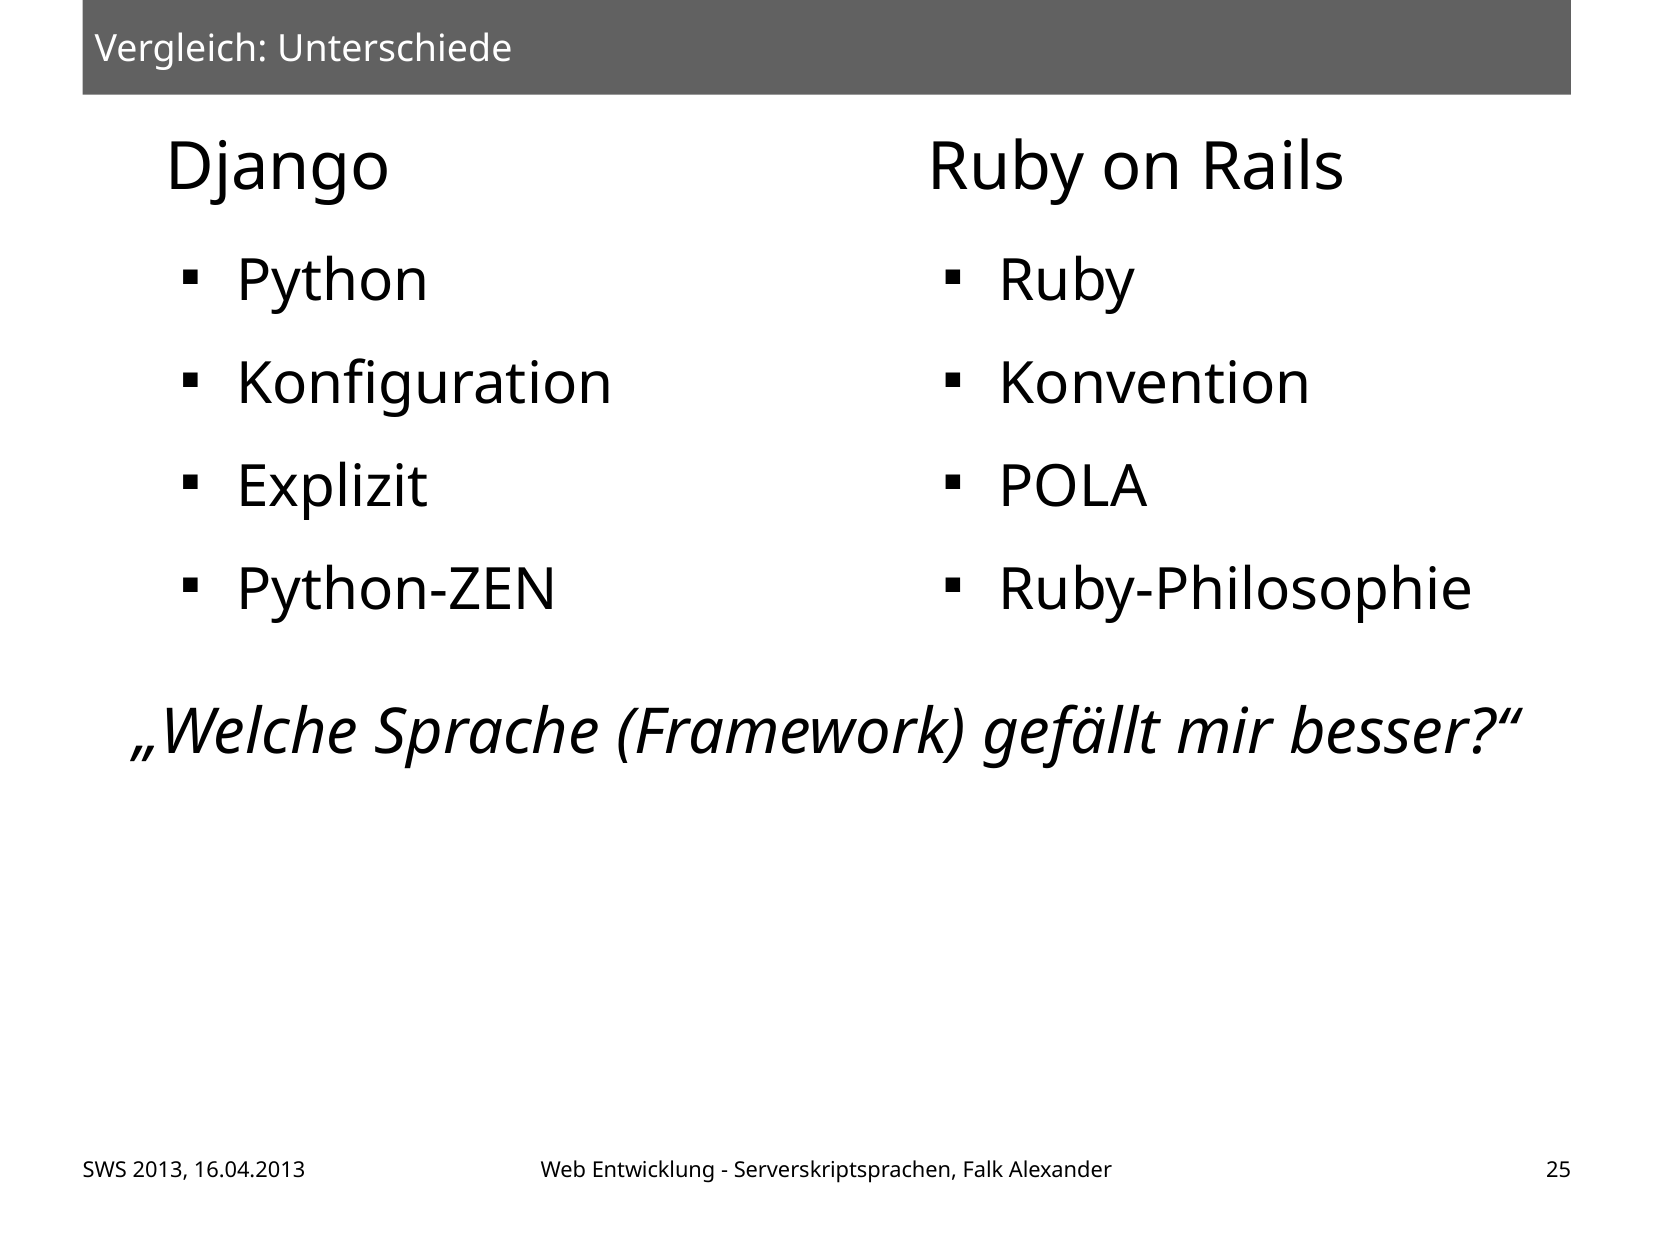

# Vergleich: Unterschiede
Django
Python
Konfiguration
Explizit
Python-ZEN
Ruby on Rails
Ruby
Konvention
POLA
Ruby-Philosophie
„Welche Sprache (Framework) gefällt mir besser?“
SWS 2013, 16.04.2013
Web Entwicklung - Serverskriptsprachen, Falk Alexander
25